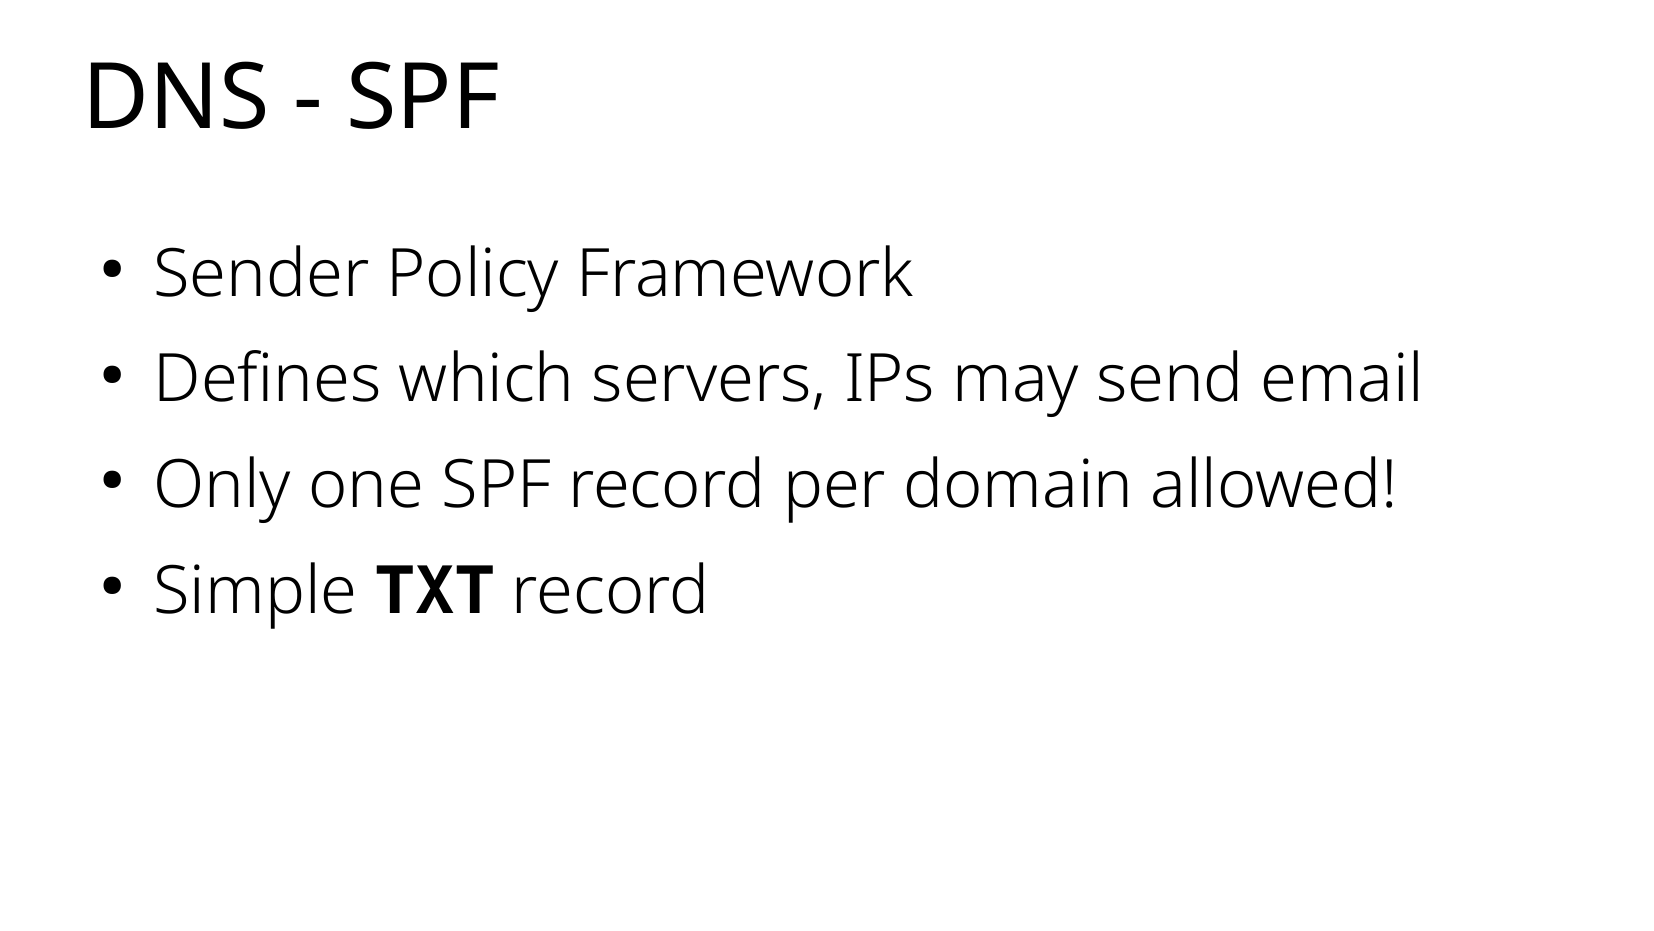

# DNS - SPF
Sender Policy Framework
Defines which servers, IPs may send email
Only one SPF record per domain allowed!
Simple TXT record